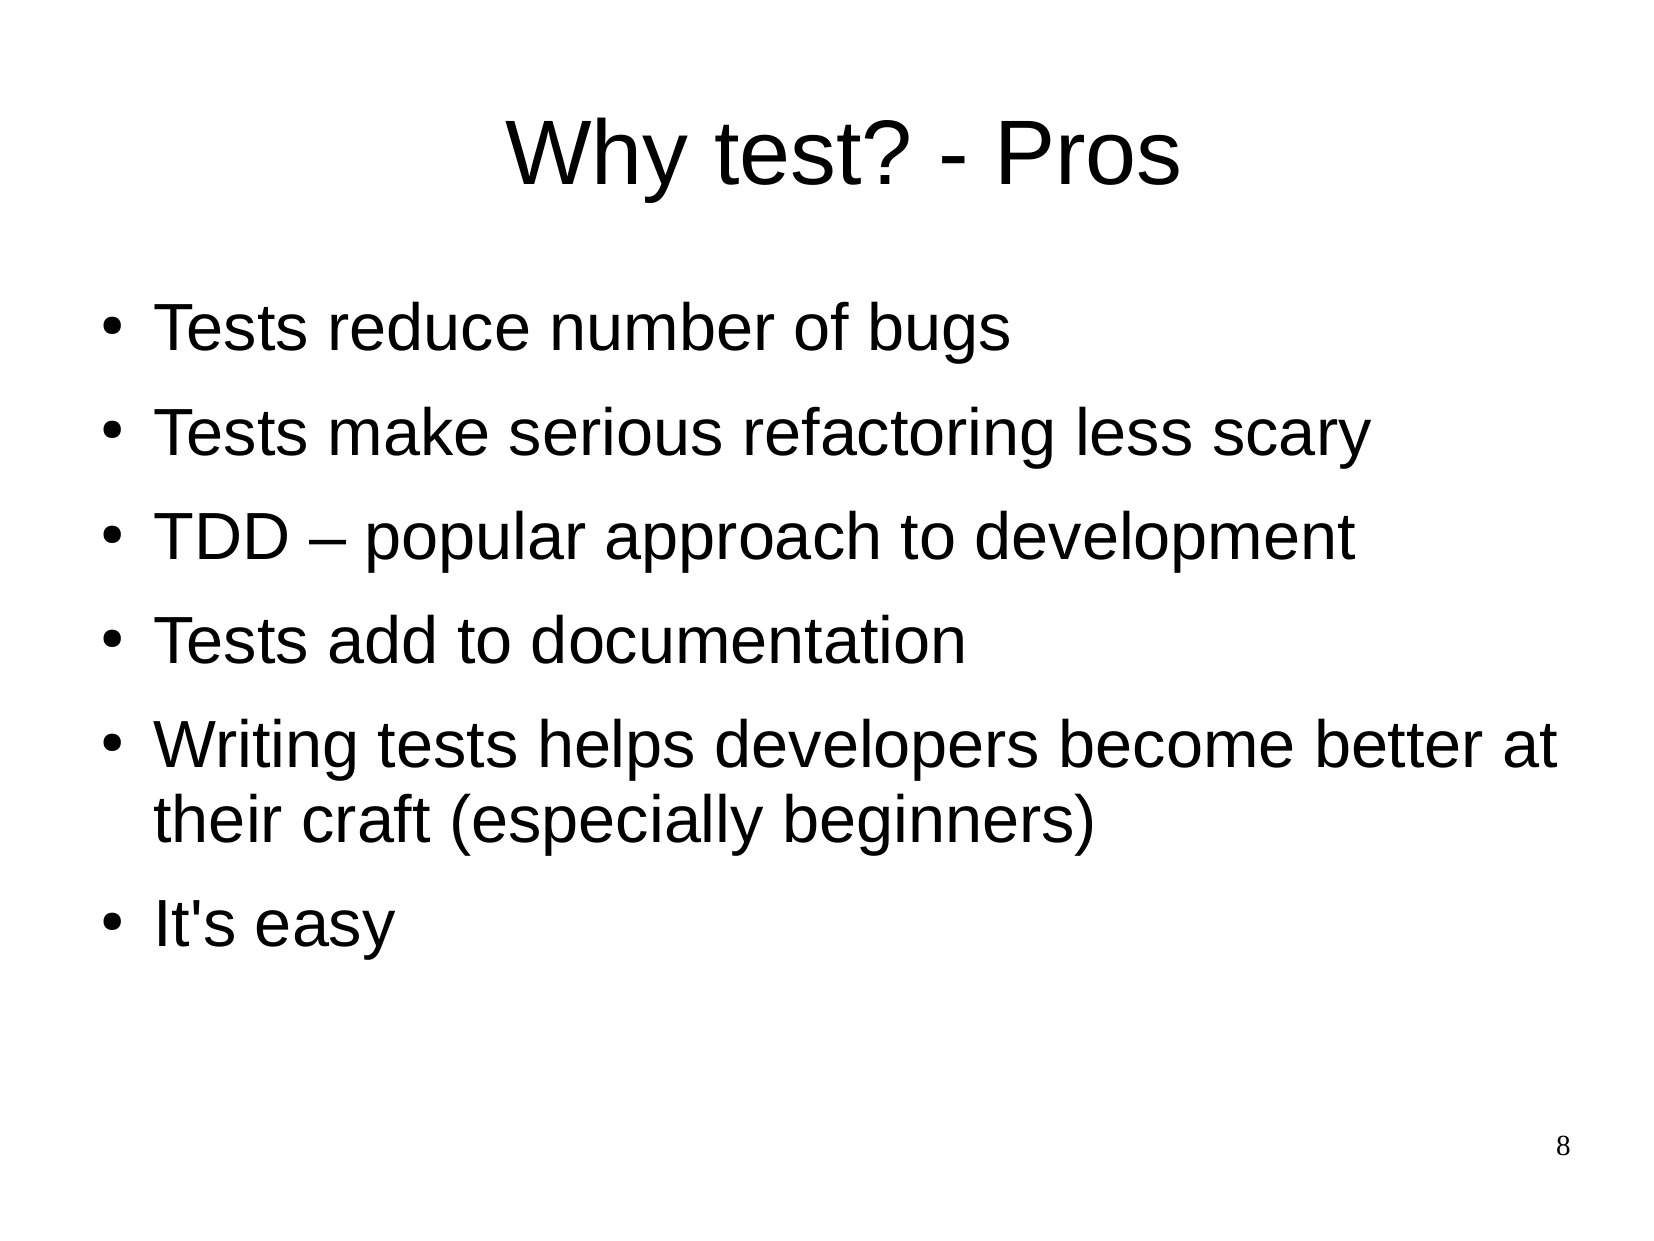

# Why test? - Pros
Tests reduce number of bugs
Tests make serious refactoring less scary
TDD – popular approach to development
Tests add to documentation
Writing tests helps developers become better at their craft (especially beginners)
It's easy
8